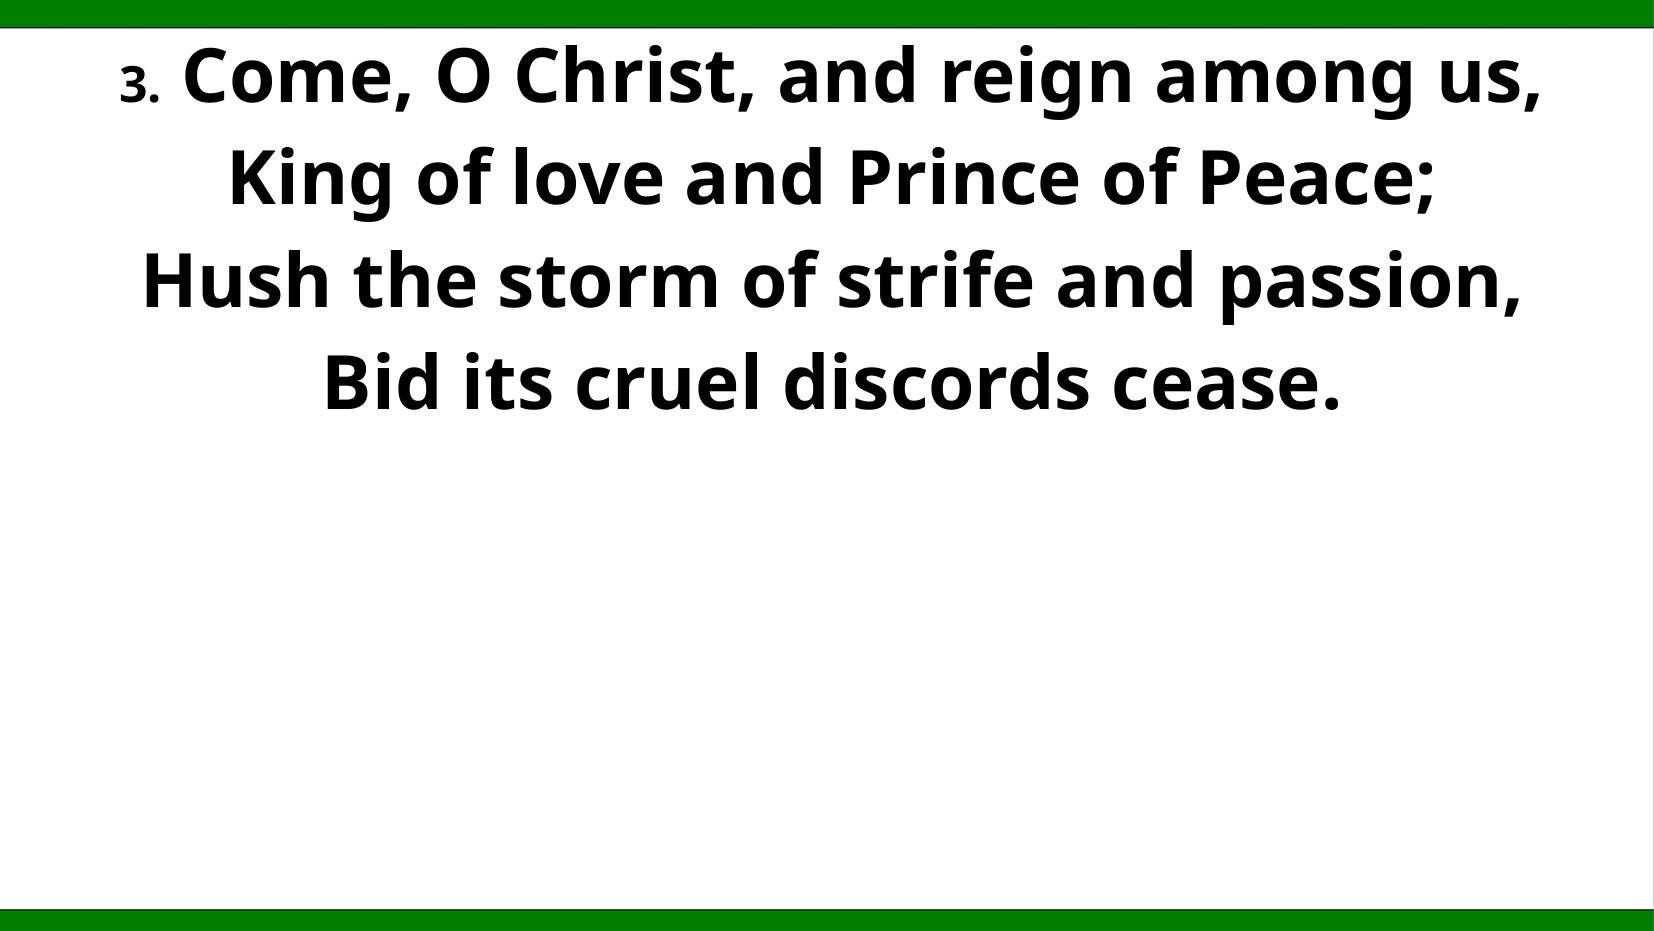

3. Come, O Christ, and reign among us,
King of love and Prince of Peace;
Hush the storm of strife and passion,
Bid its cruel discords cease.